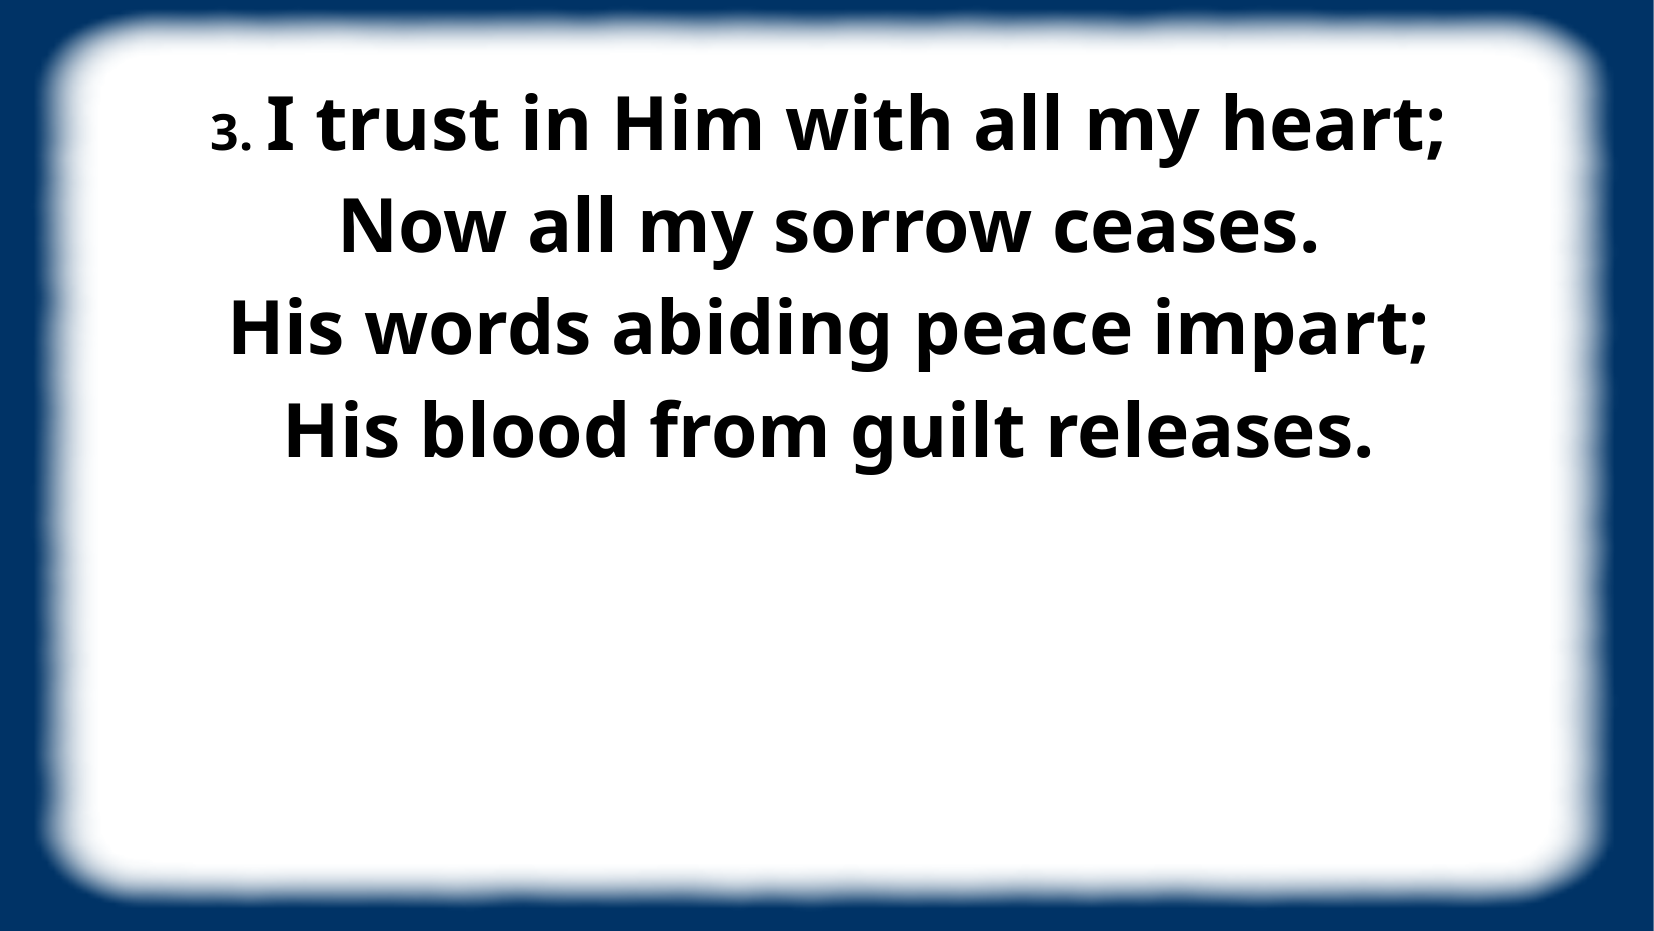

3. I trust in Him with all my heart;
Now all my sorrow ceases.
His words abiding peace impart;
His blood from guilt releases.